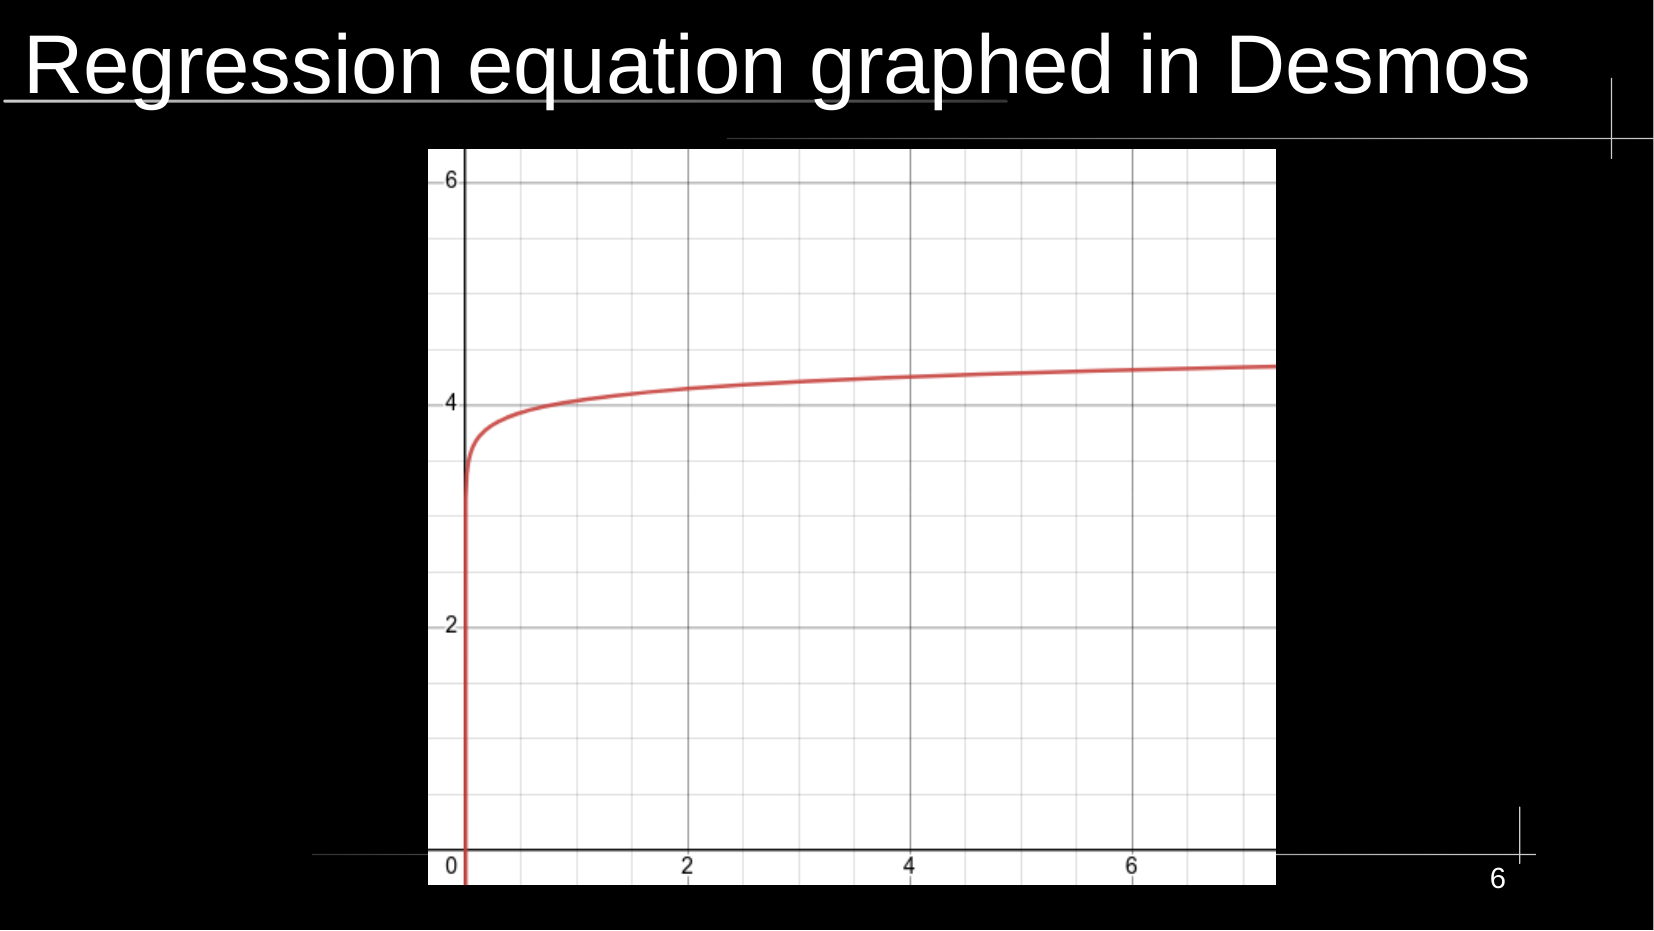

# Regression equation graphed in Desmos
6